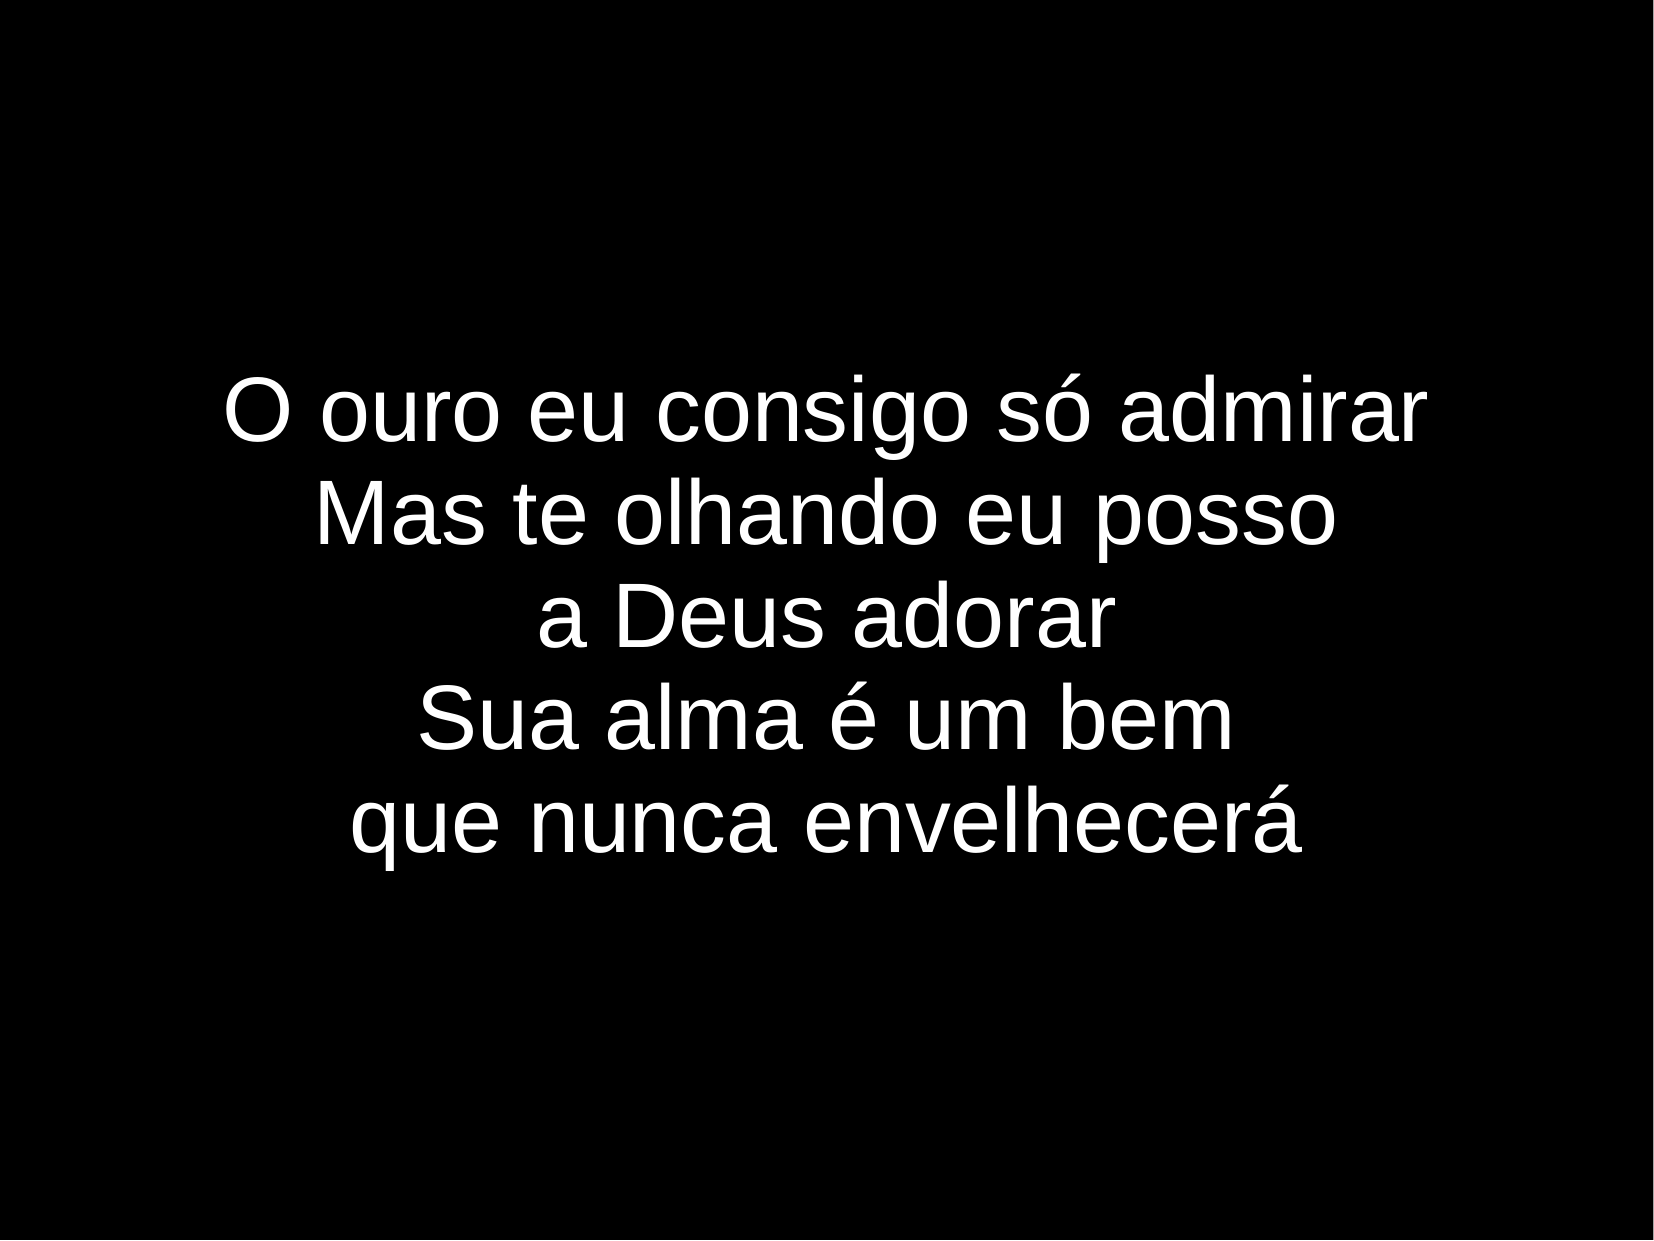

# O ouro eu consigo só admirar
Mas te olhando eu posso
a Deus adorar
Sua alma é um bem
que nunca envelhecerá